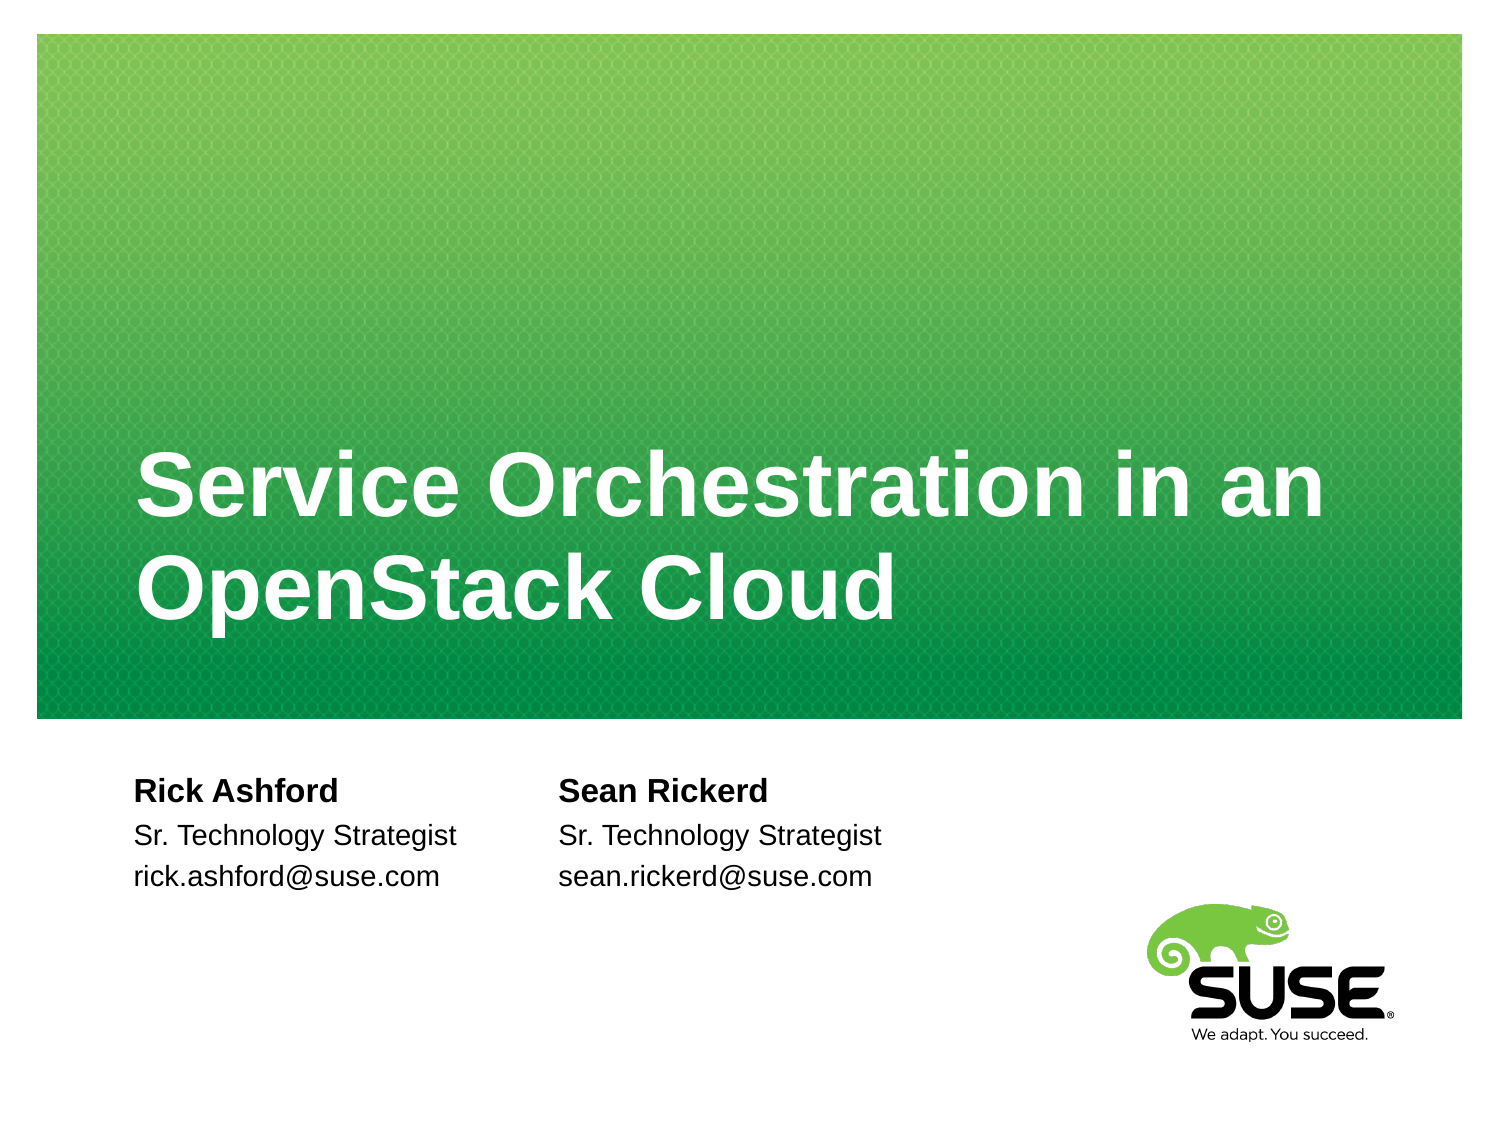

# Service Orchestration in an OpenStack Cloud
Rick Ashford
Sr. Technology Strategist
rick.ashford@suse.com
Sean Rickerd
Sr. Technology Strategist
sean.rickerd@suse.com